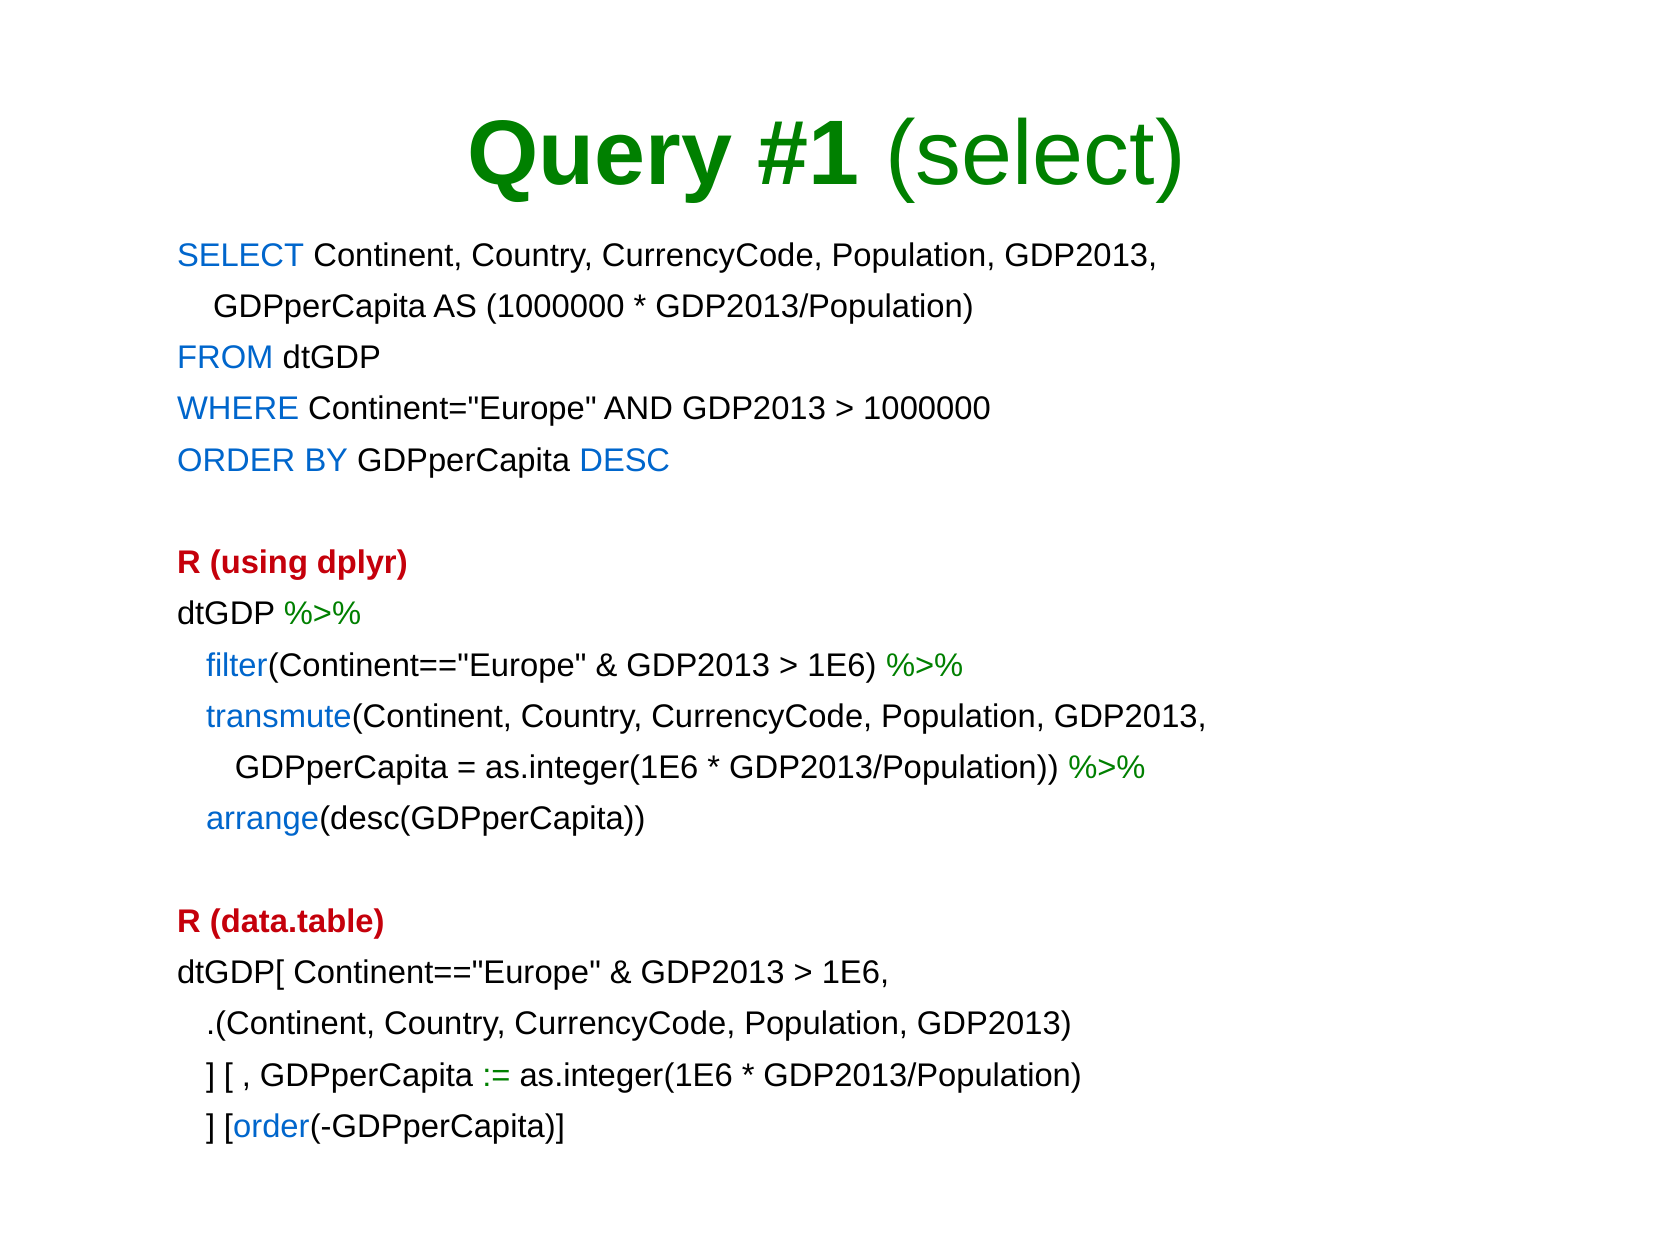

# Query #1 (select)
SELECT Continent, Country, CurrencyCode, Population, GDP2013,
 GDPperCapita AS (1000000 * GDP2013/Population)
FROM dtGDP
WHERE Continent="Europe" AND GDP2013 > 1000000
ORDER BY GDPperCapita DESC
R (using dplyr)
dtGDP %>%
filter(Continent=="Europe" & GDP2013 > 1E6) %>%
transmute(Continent, Country, CurrencyCode, Population, GDP2013,
GDPperCapita = as.integer(1E6 * GDP2013/Population)) %>%
arrange(desc(GDPperCapita))
R (data.table)
dtGDP[ Continent=="Europe" & GDP2013 > 1E6,
.(Continent, Country, CurrencyCode, Population, GDP2013)
] [ , GDPperCapita := as.integer(1E6 * GDP2013/Population)
] [order(-GDPperCapita)]